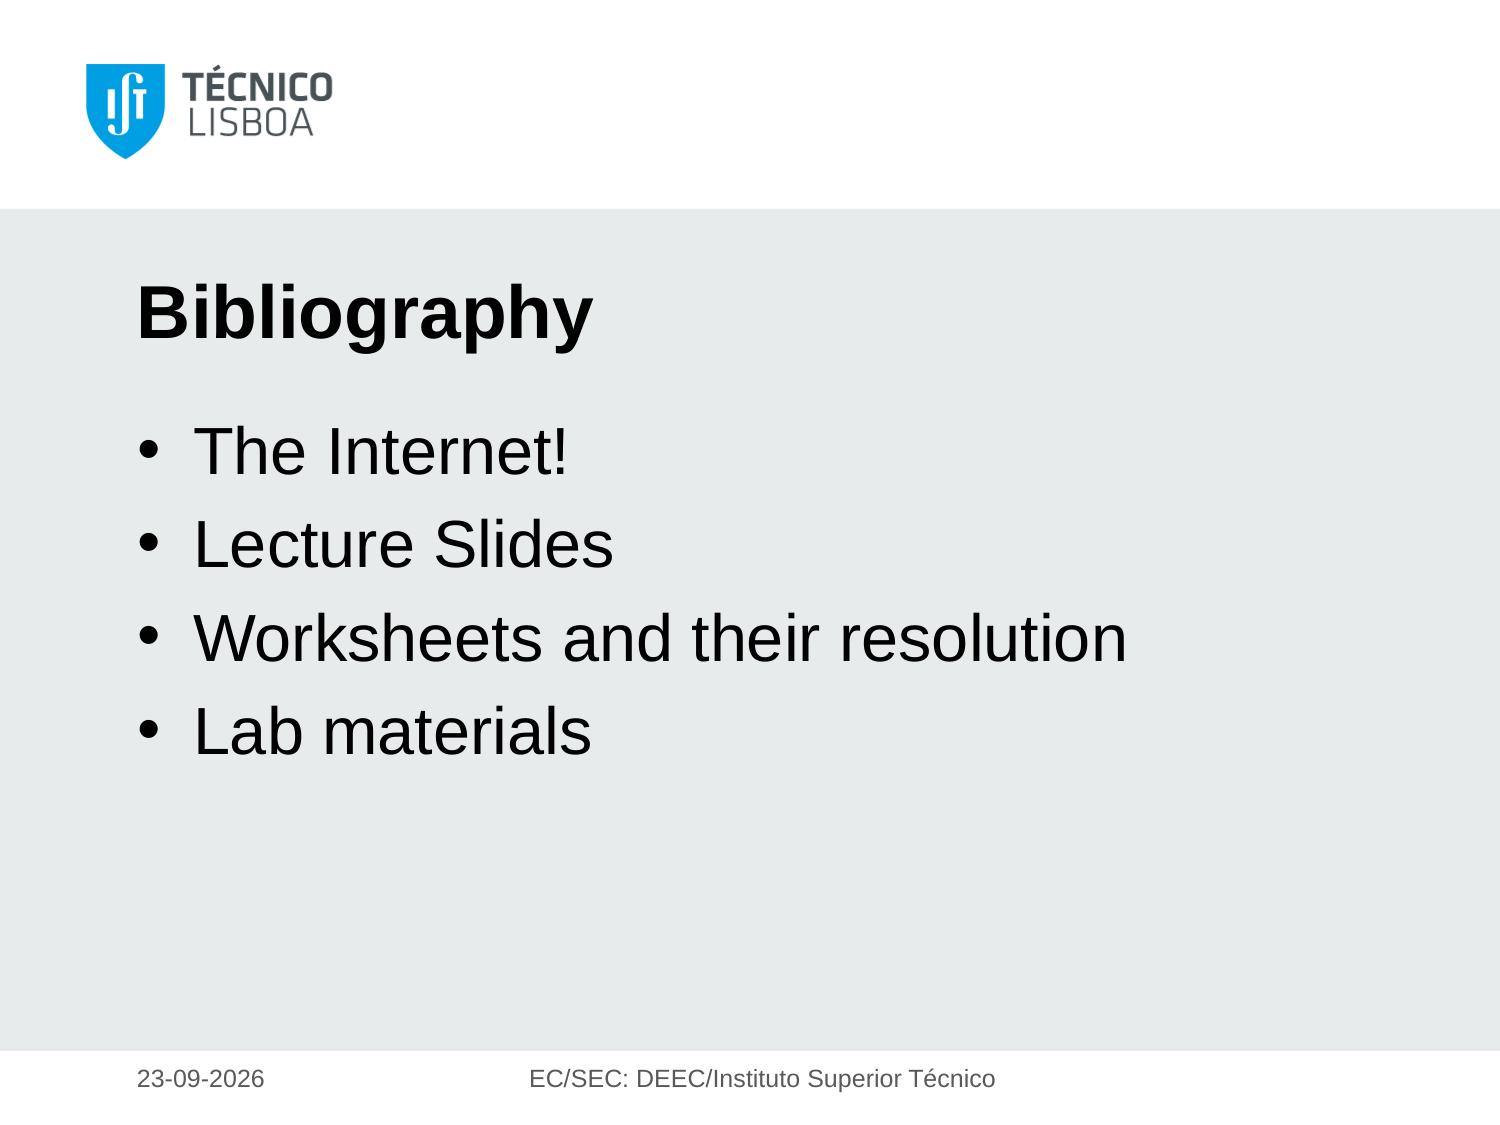

# Bibliography
The Internet!
Lecture Slides
Worksheets and their resolution
Lab materials
EC/SEC: DEEC/Instituto Superior Técnico